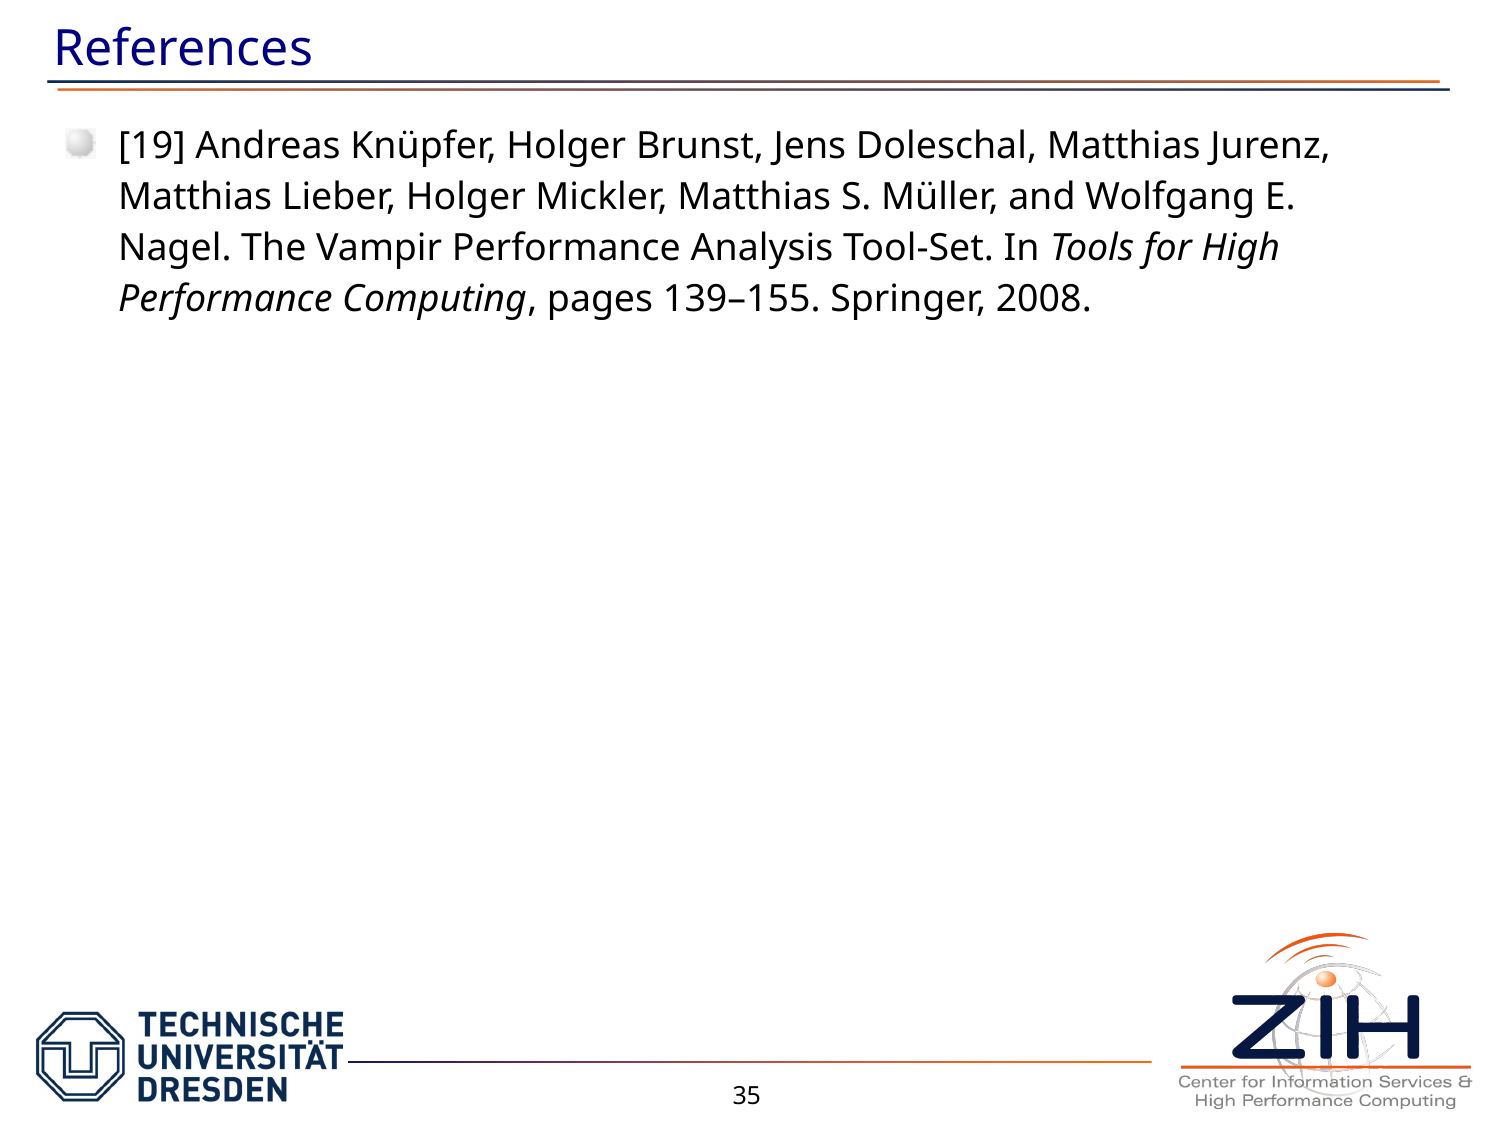

# References
[19] Andreas Knüpfer, Holger Brunst, Jens Doleschal, Matthias Jurenz, Matthias Lieber, Holger Mickler, Matthias S. Müller, and Wolfgang E. Nagel. The Vampir Performance Analysis Tool-Set. In Tools for High Performance Computing, pages 139–155. Springer, 2008.
35